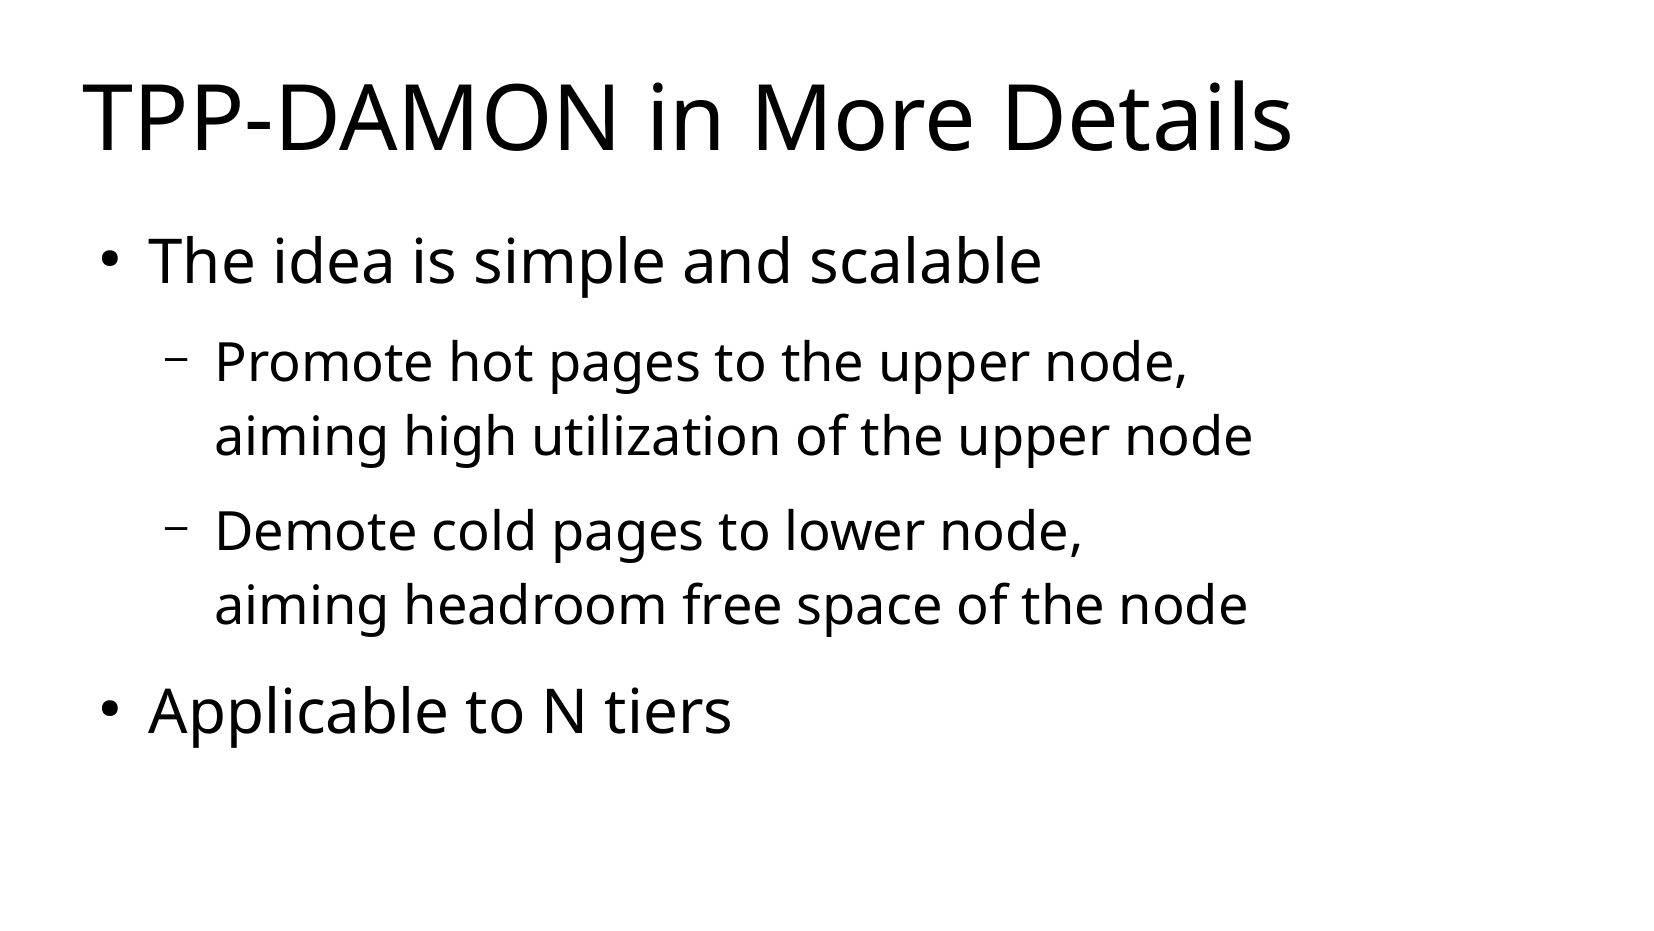

# TPP-DAMON in More Details
The idea is simple and scalable
Promote hot pages to the upper node,
aiming high utilization of the upper node
Demote cold pages to lower node,
aiming headroom free space of the node
Applicable to N tiers